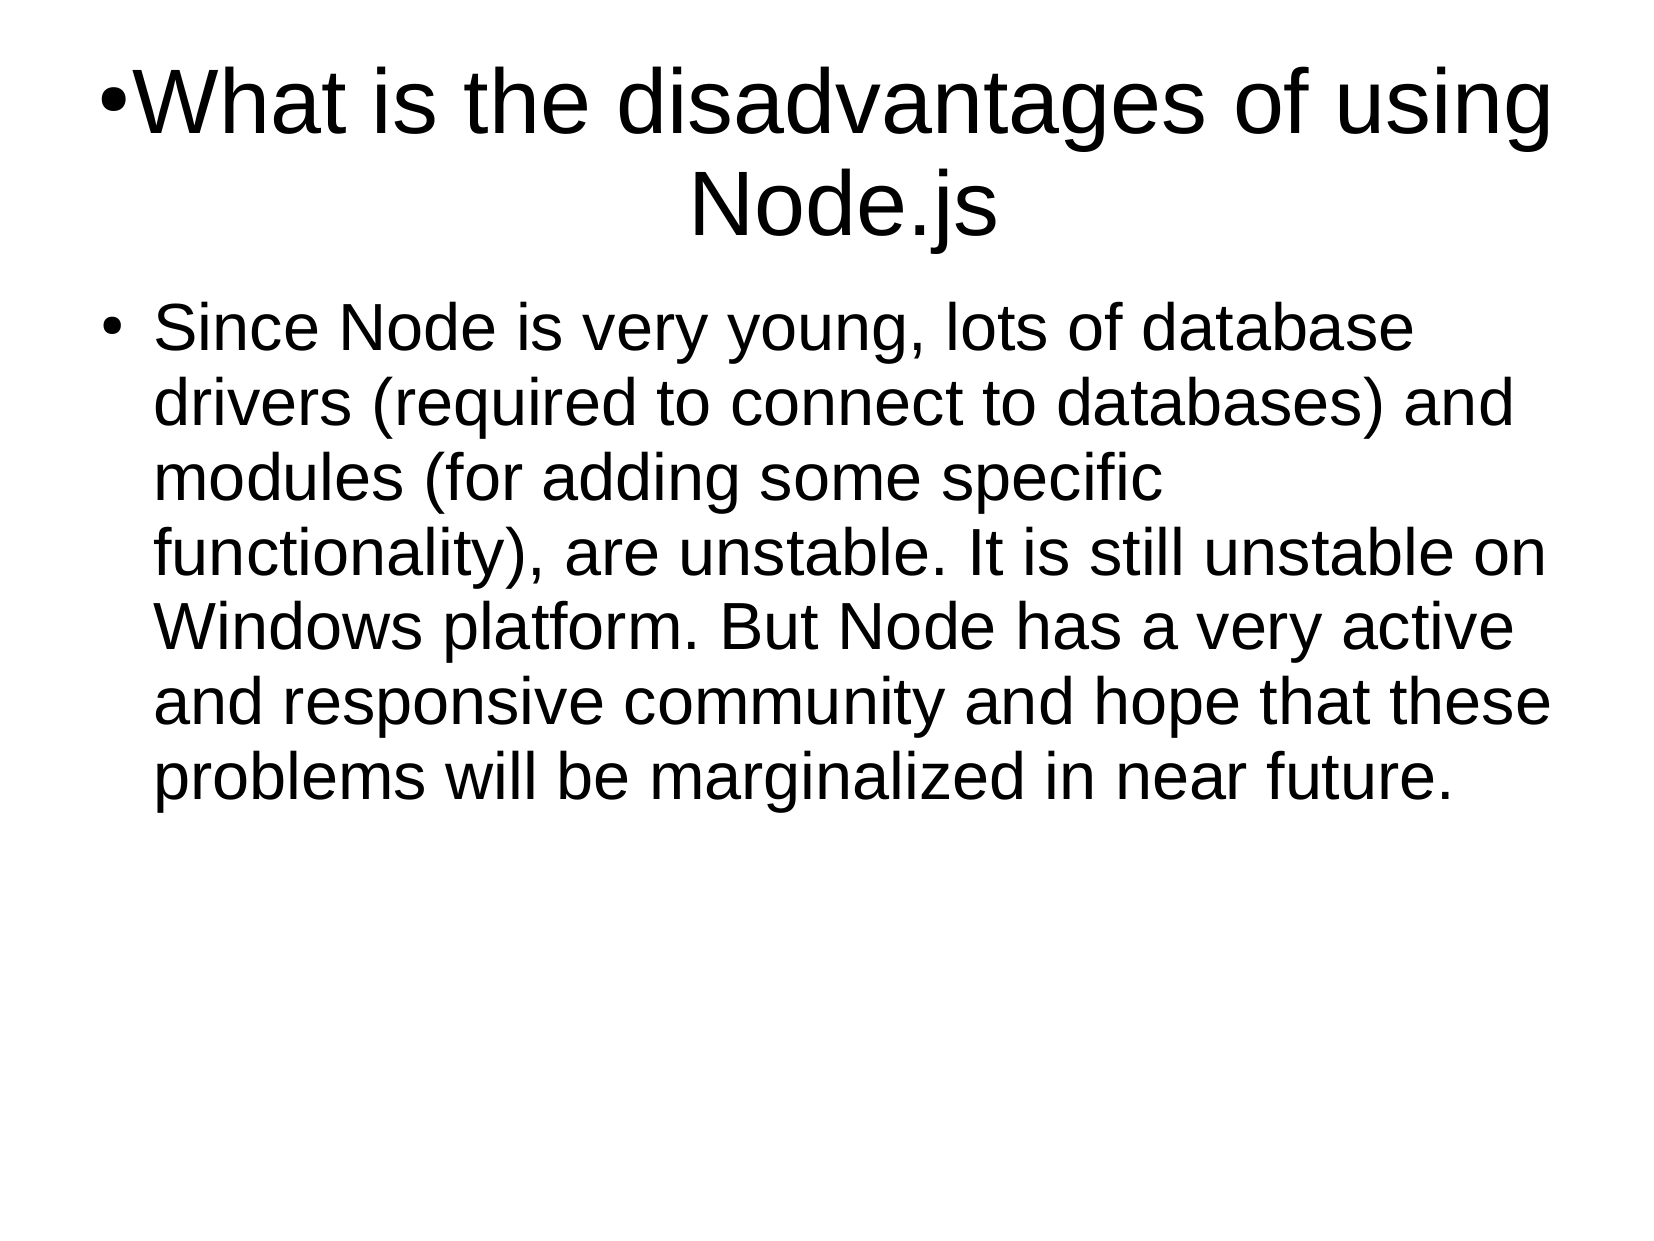

# What is the disadvantages of using Node.js
Since Node is very young, lots of database drivers (required to connect to databases) and modules (for adding some specific functionality), are unstable. It is still unstable on Windows platform. But Node has a very active and responsive community and hope that these problems will be marginalized in near future.